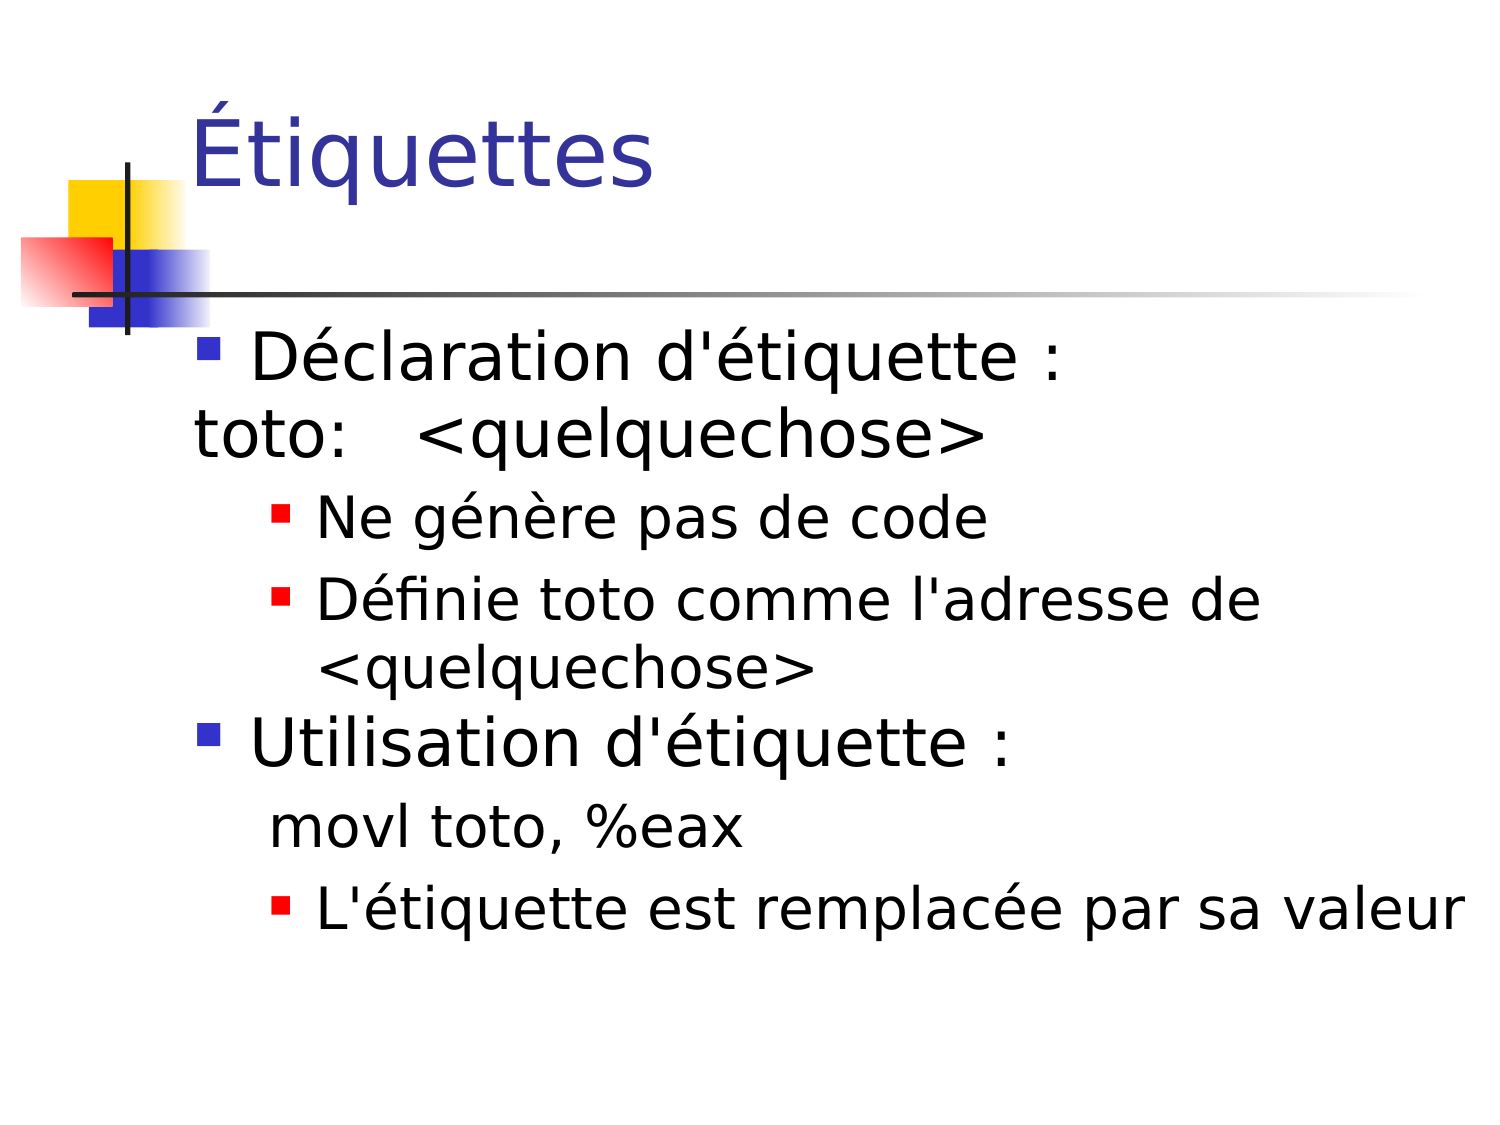

# Étiquettes
Déclaration d'étiquette :
toto: <quelquechose>
Ne génère pas de code
Définie toto comme l'adresse de <quelquechose>
Utilisation d'étiquette :
movl toto, %eax
L'étiquette est remplacée par sa valeur